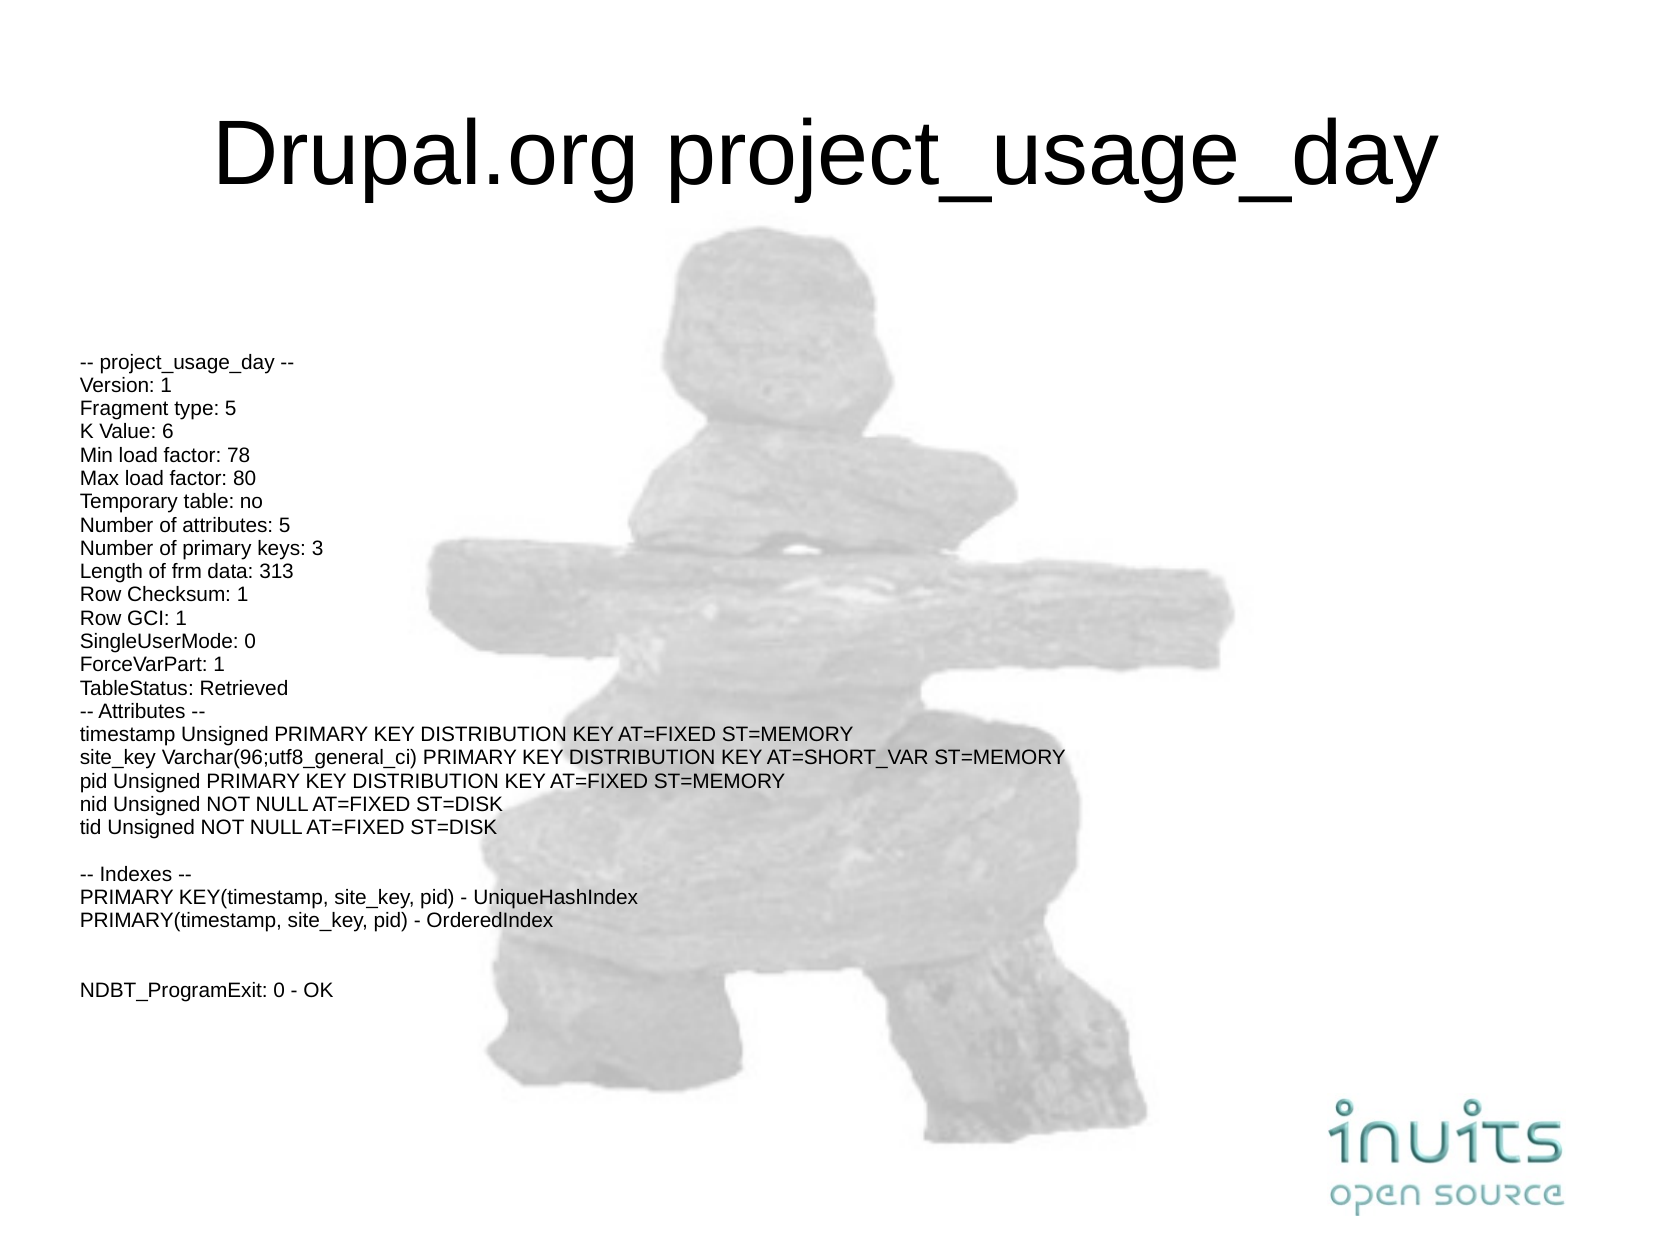

# Drupal.org project_usage_day
-- project_usage_day --
Version: 1
Fragment type: 5
K Value: 6
Min load factor: 78
Max load factor: 80
Temporary table: no
Number of attributes: 5
Number of primary keys: 3
Length of frm data: 313
Row Checksum: 1
Row GCI: 1
SingleUserMode: 0
ForceVarPart: 1
TableStatus: Retrieved
-- Attributes --
timestamp Unsigned PRIMARY KEY DISTRIBUTION KEY AT=FIXED ST=MEMORY
site_key Varchar(96;utf8_general_ci) PRIMARY KEY DISTRIBUTION KEY AT=SHORT_VAR ST=MEMORY
pid Unsigned PRIMARY KEY DISTRIBUTION KEY AT=FIXED ST=MEMORY
nid Unsigned NOT NULL AT=FIXED ST=DISK
tid Unsigned NOT NULL AT=FIXED ST=DISK
-- Indexes --
PRIMARY KEY(timestamp, site_key, pid) - UniqueHashIndex
PRIMARY(timestamp, site_key, pid) - OrderedIndex
NDBT_ProgramExit: 0 - OK